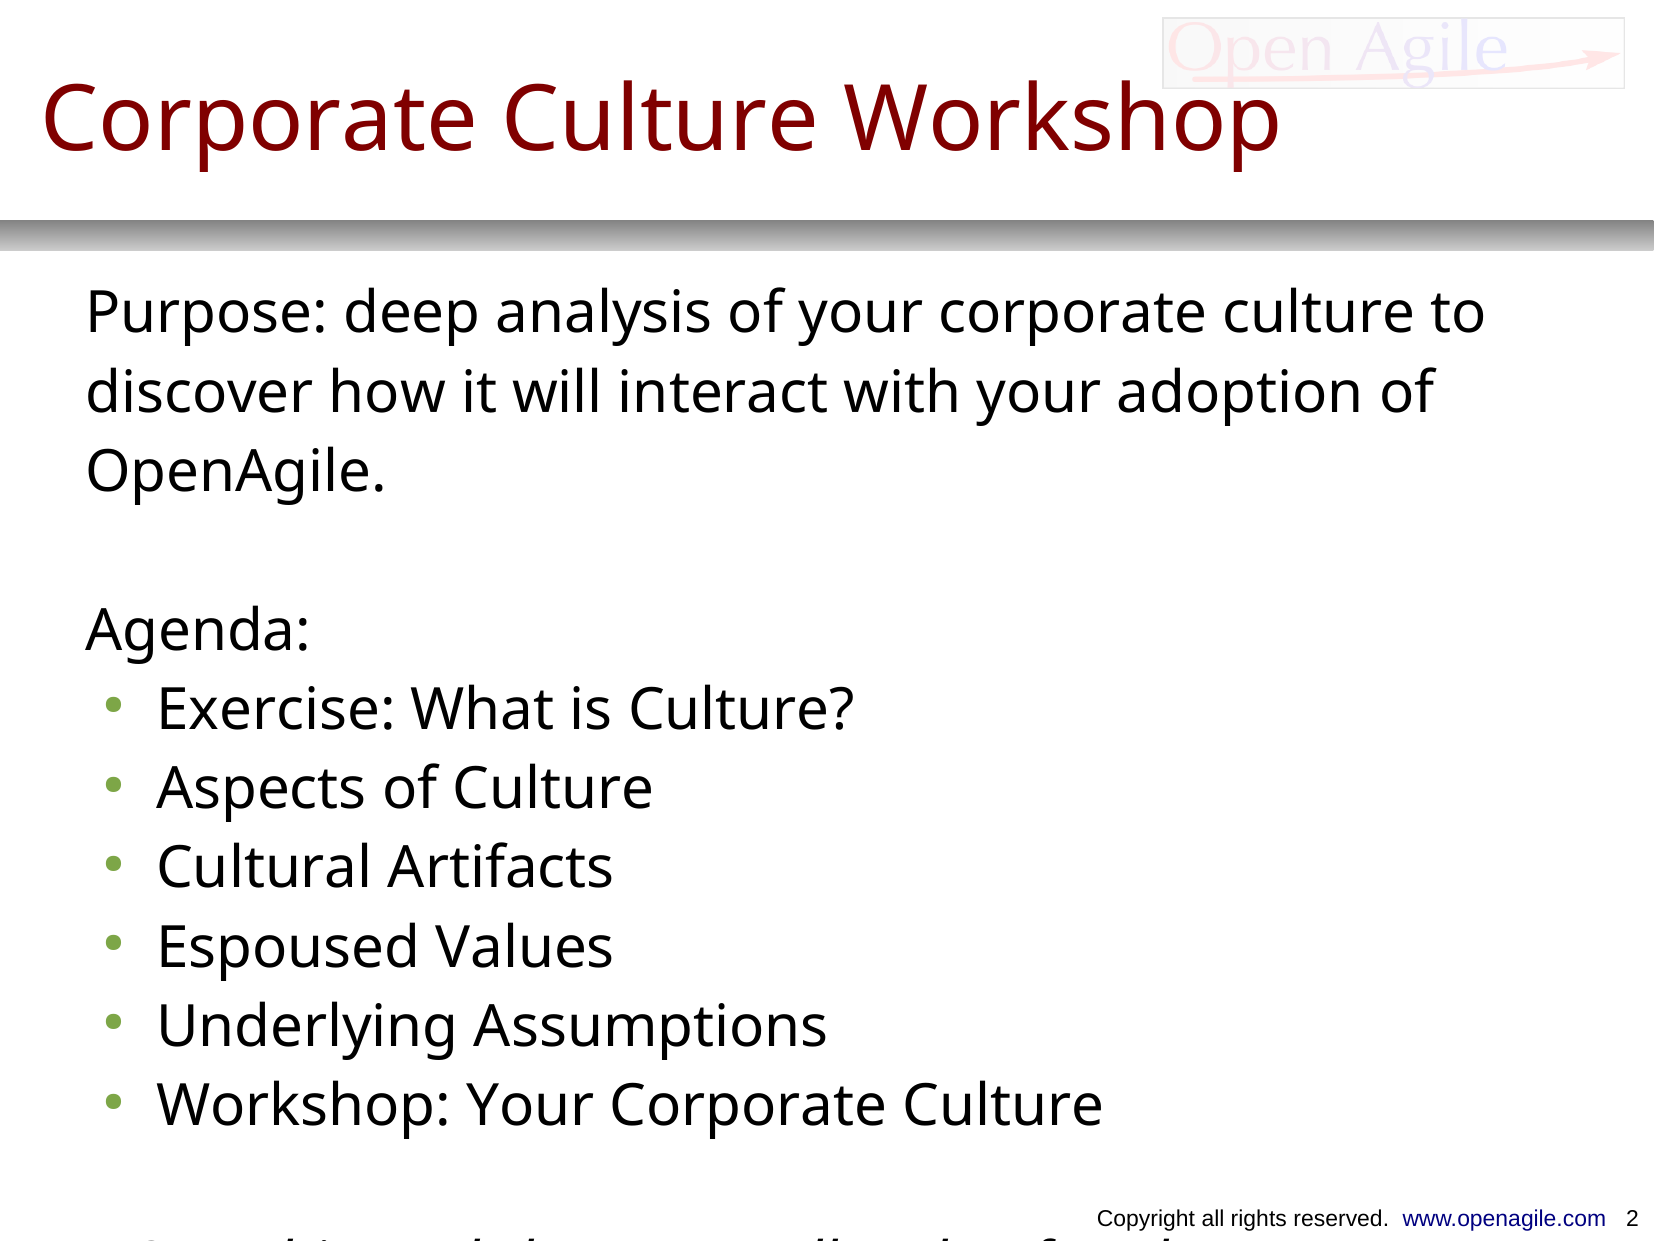

# Corporate Culture Workshop
Purpose: deep analysis of your corporate culture to discover how it will interact with your adoption of OpenAgile.
Agenda:
Exercise: What is Culture?
Aspects of Culture
Cultural Artifacts
Espoused Values
Underlying Assumptions
Workshop: Your Corporate Culture
NOTE: this workshop normally takes four hours.